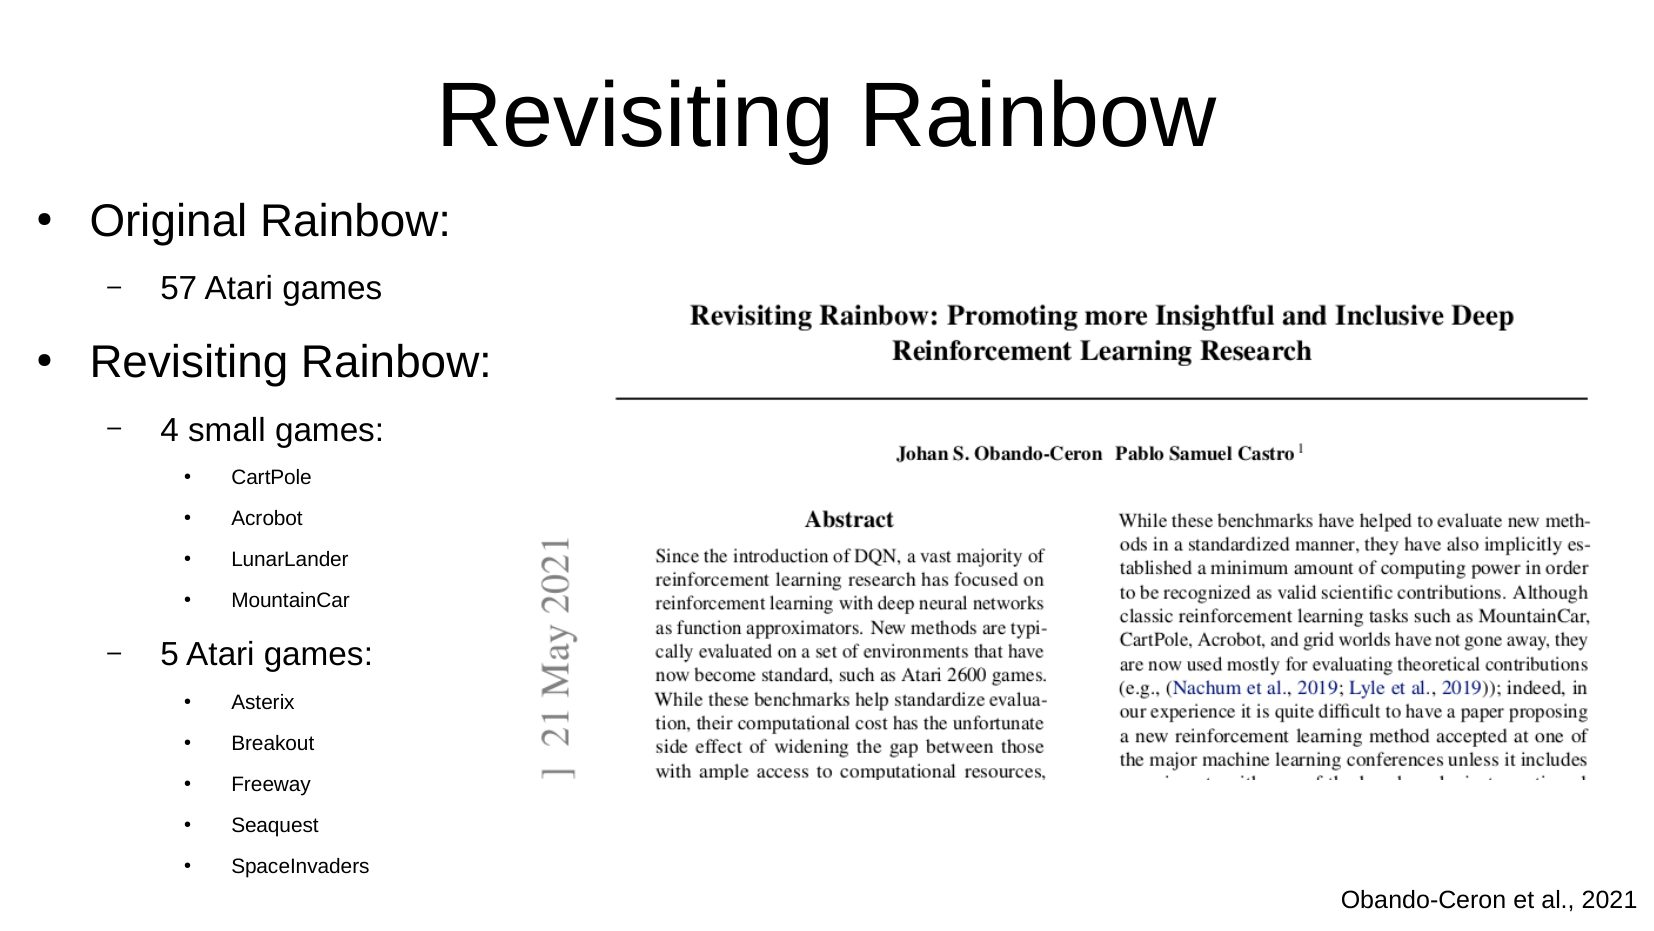

# Revisiting Rainbow
Original Rainbow:
57 Atari games
Revisiting Rainbow:
4 small games:
CartPole
Acrobot
LunarLander
MountainCar
5 Atari games:
Asterix
Breakout
Freeway
Seaquest
SpaceInvaders
Obando-Ceron et al., 2021